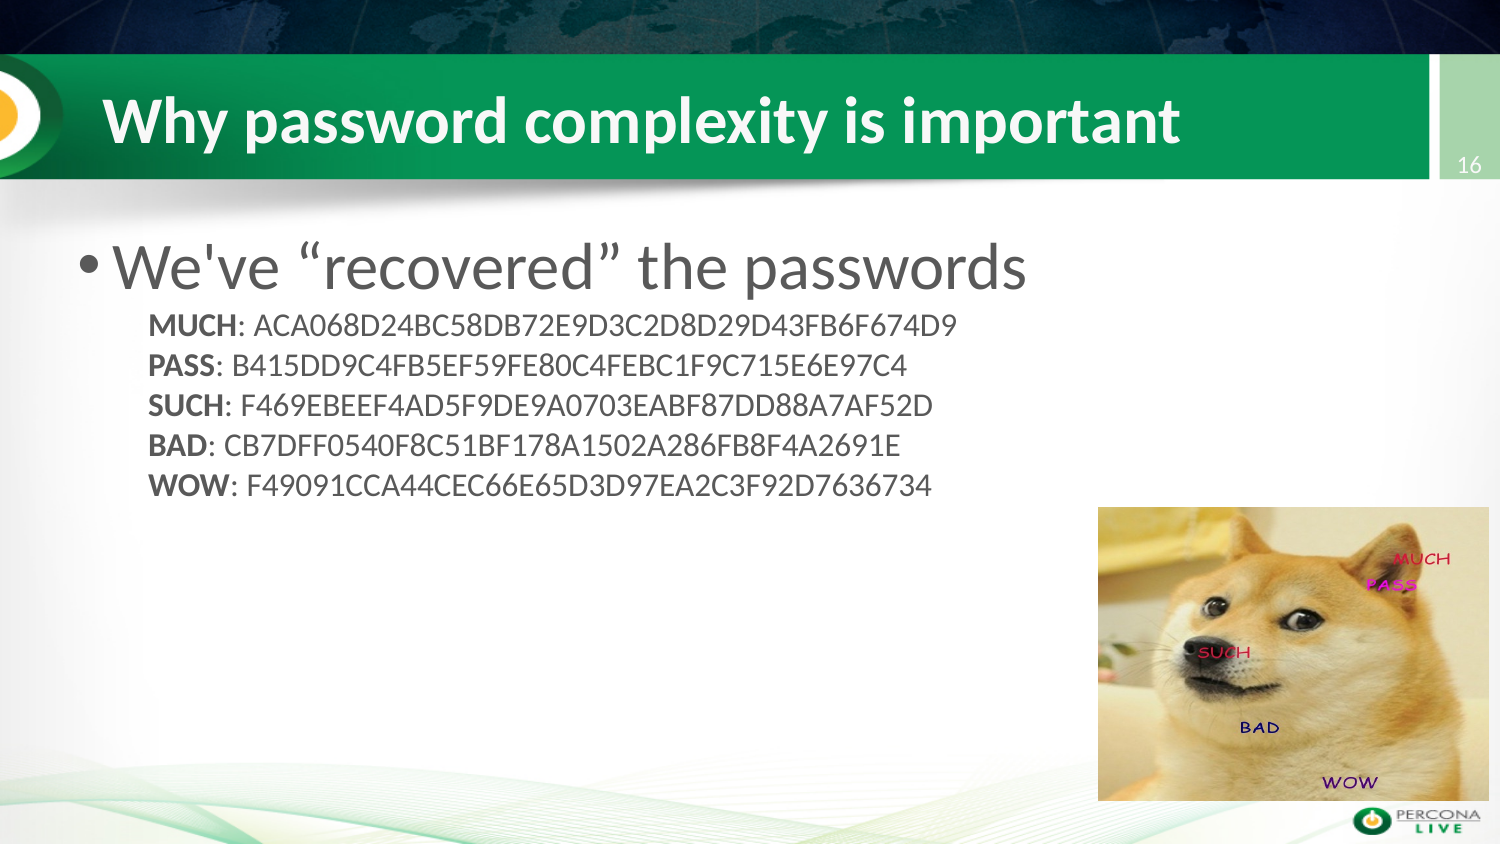

Why password complexity is important
We've “recovered” the passwords
MUCH: ACA068D24BC58DB72E9D3C2D8D29D43FB6F674D9
PASS: B415DD9C4FB5EF59FE80C4FEBC1F9C715E6E97C4
SUCH: F469EBEEF4AD5F9DE9A0703EABF87DD88A7AF52D
BAD: CB7DFF0540F8C51BF178A1502A286FB8F4A2691E
WOW: F49091CCA44CEC66E65D3D97EA2C3F92D7636734